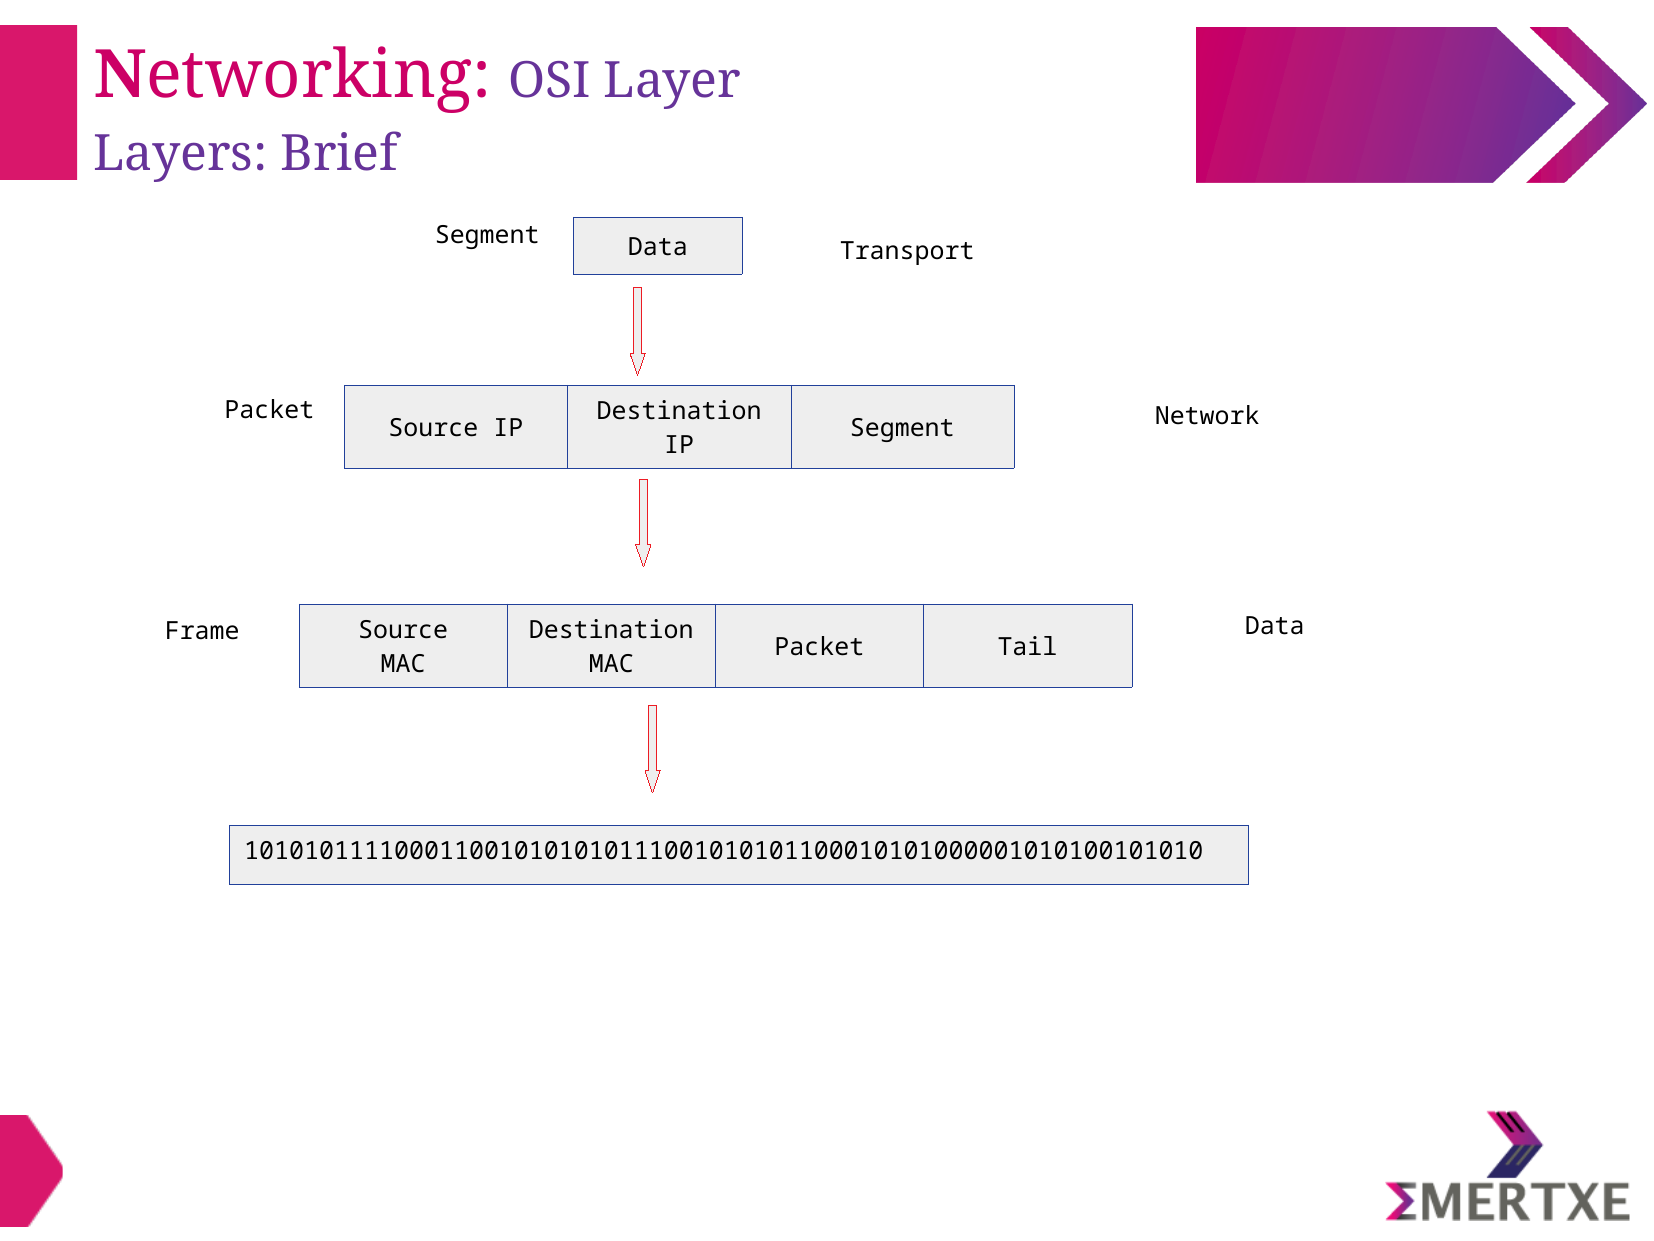

# Networking: OSI Layer Layers: Brief
Segment
| Data |
| --- |
Transport
Packet
| Source IP | Destination IP | Segment |
| --- | --- | --- |
Network
Data
| Source MAC | Destination MAC | Packet | Tail |
| --- | --- | --- | --- |
Frame
| 1010101111000110010101010111001010101100010101000001010100101010 |
| --- |